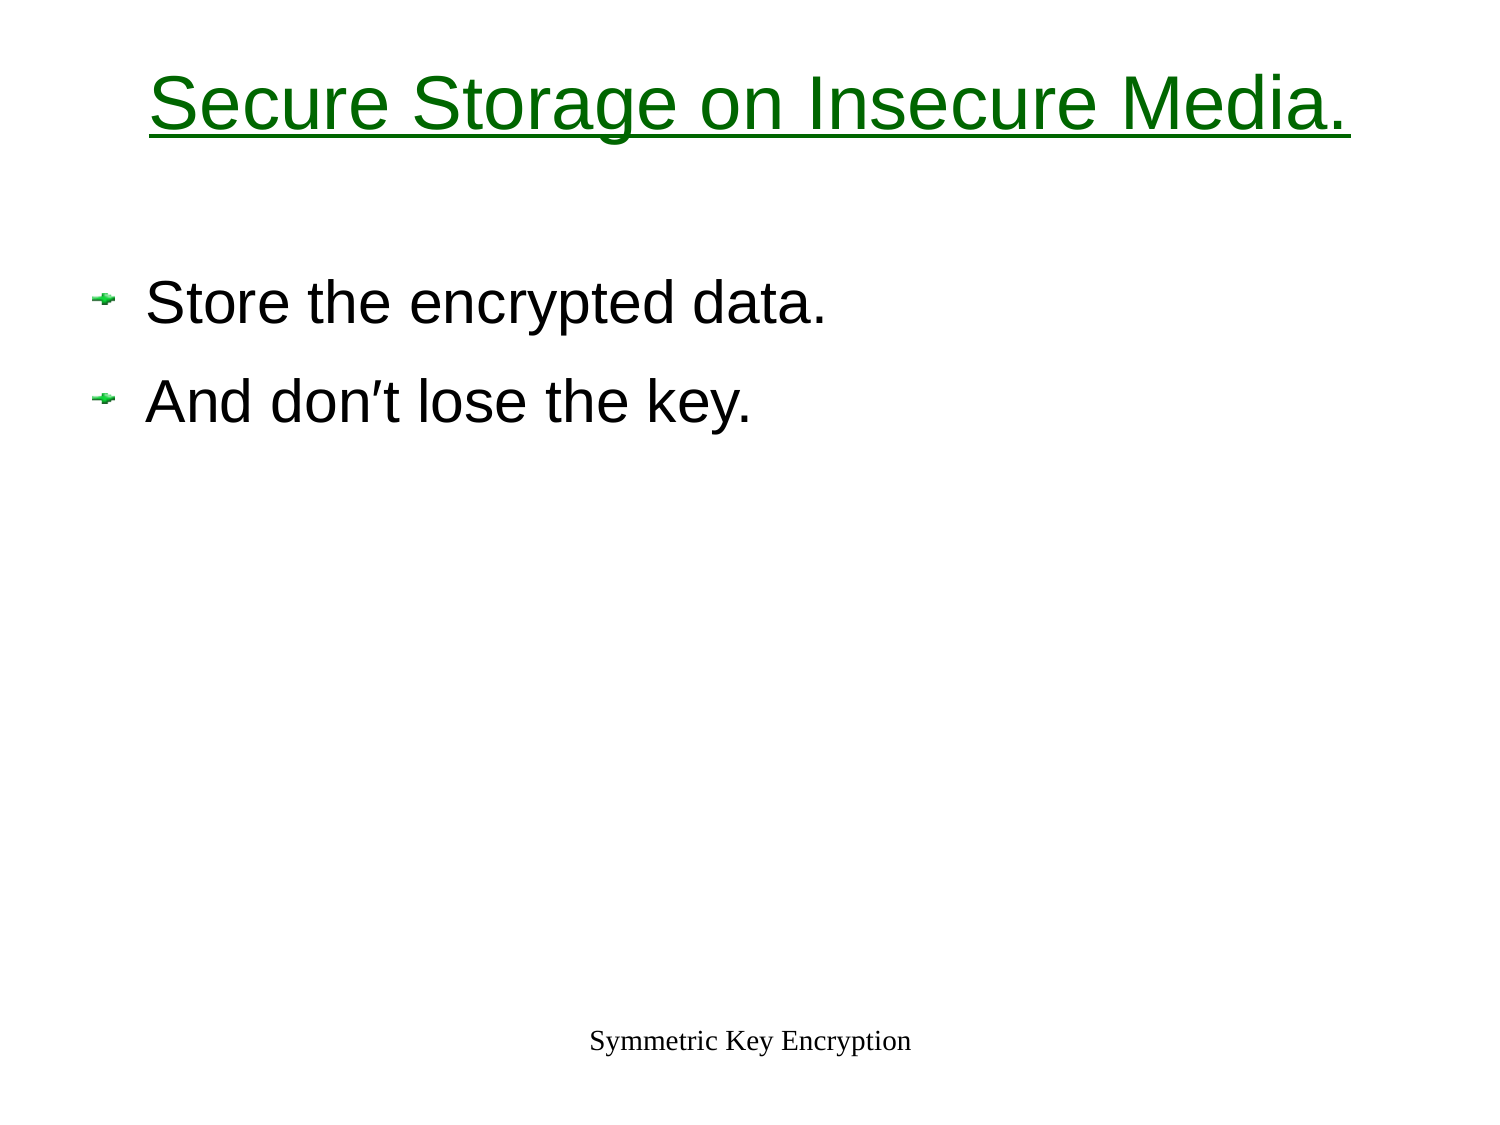

# Secure Storage on Insecure Media.
Store the encrypted data.
And don′t lose the key.
Symmetric Key Encryption